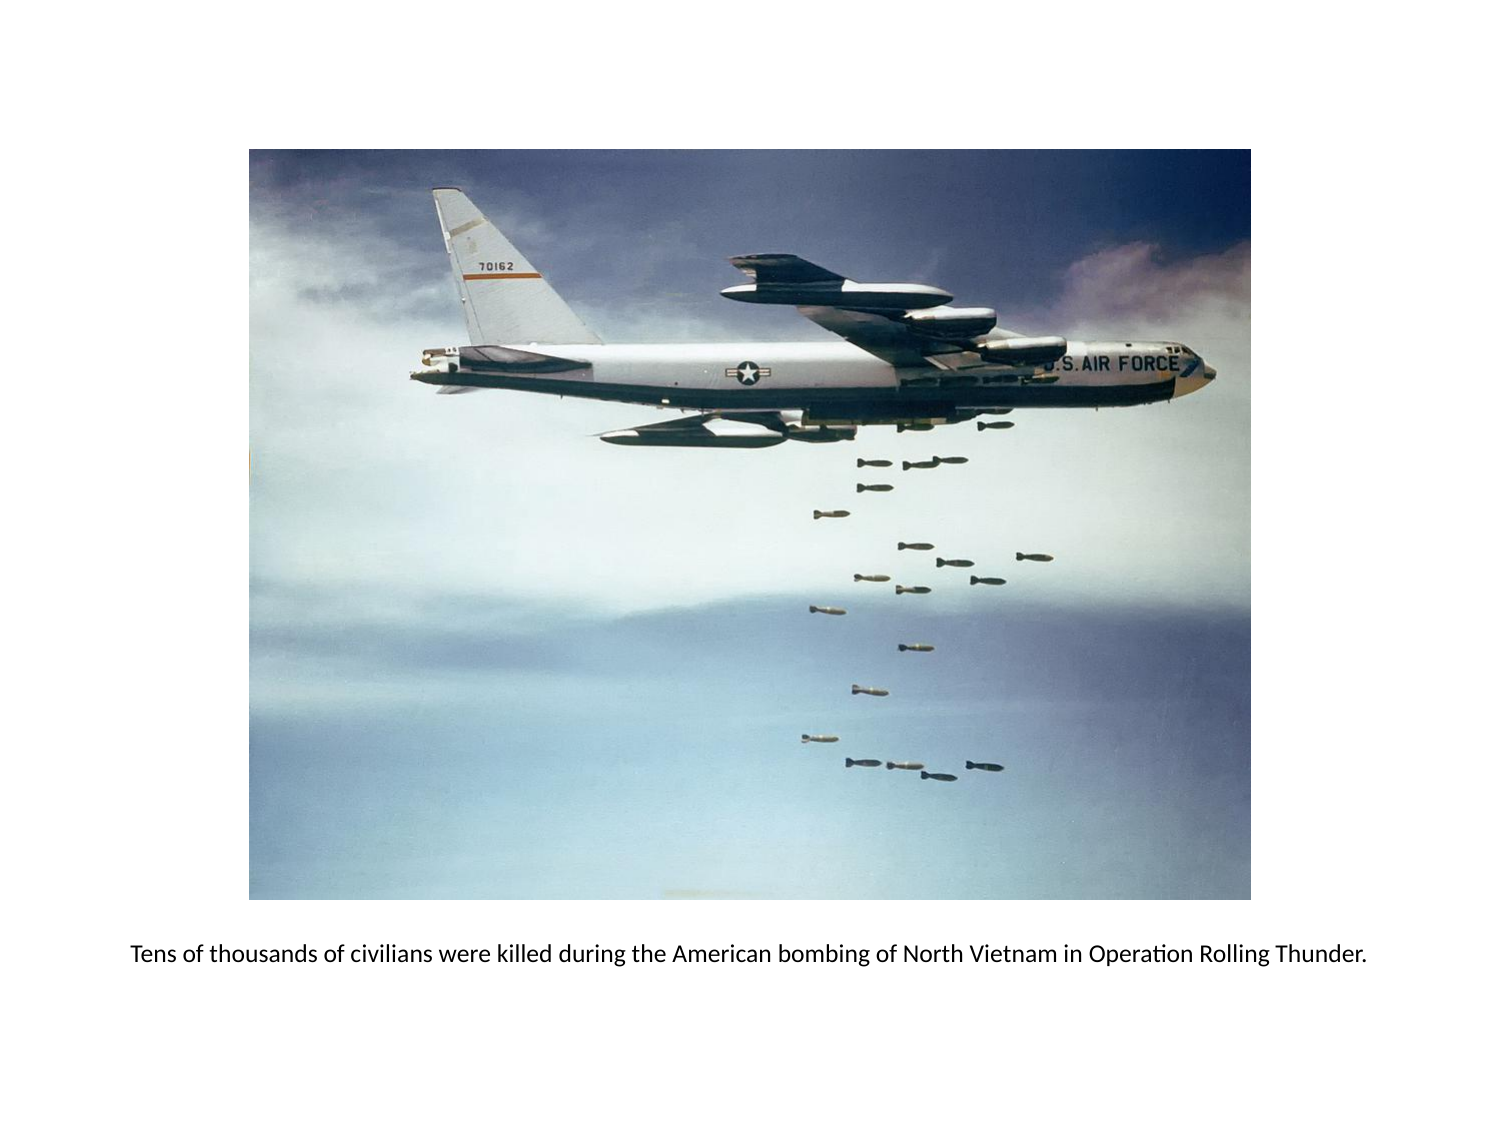

Tens of thousands of civilians were killed during the American bombing of North Vietnam in Operation Rolling Thunder.